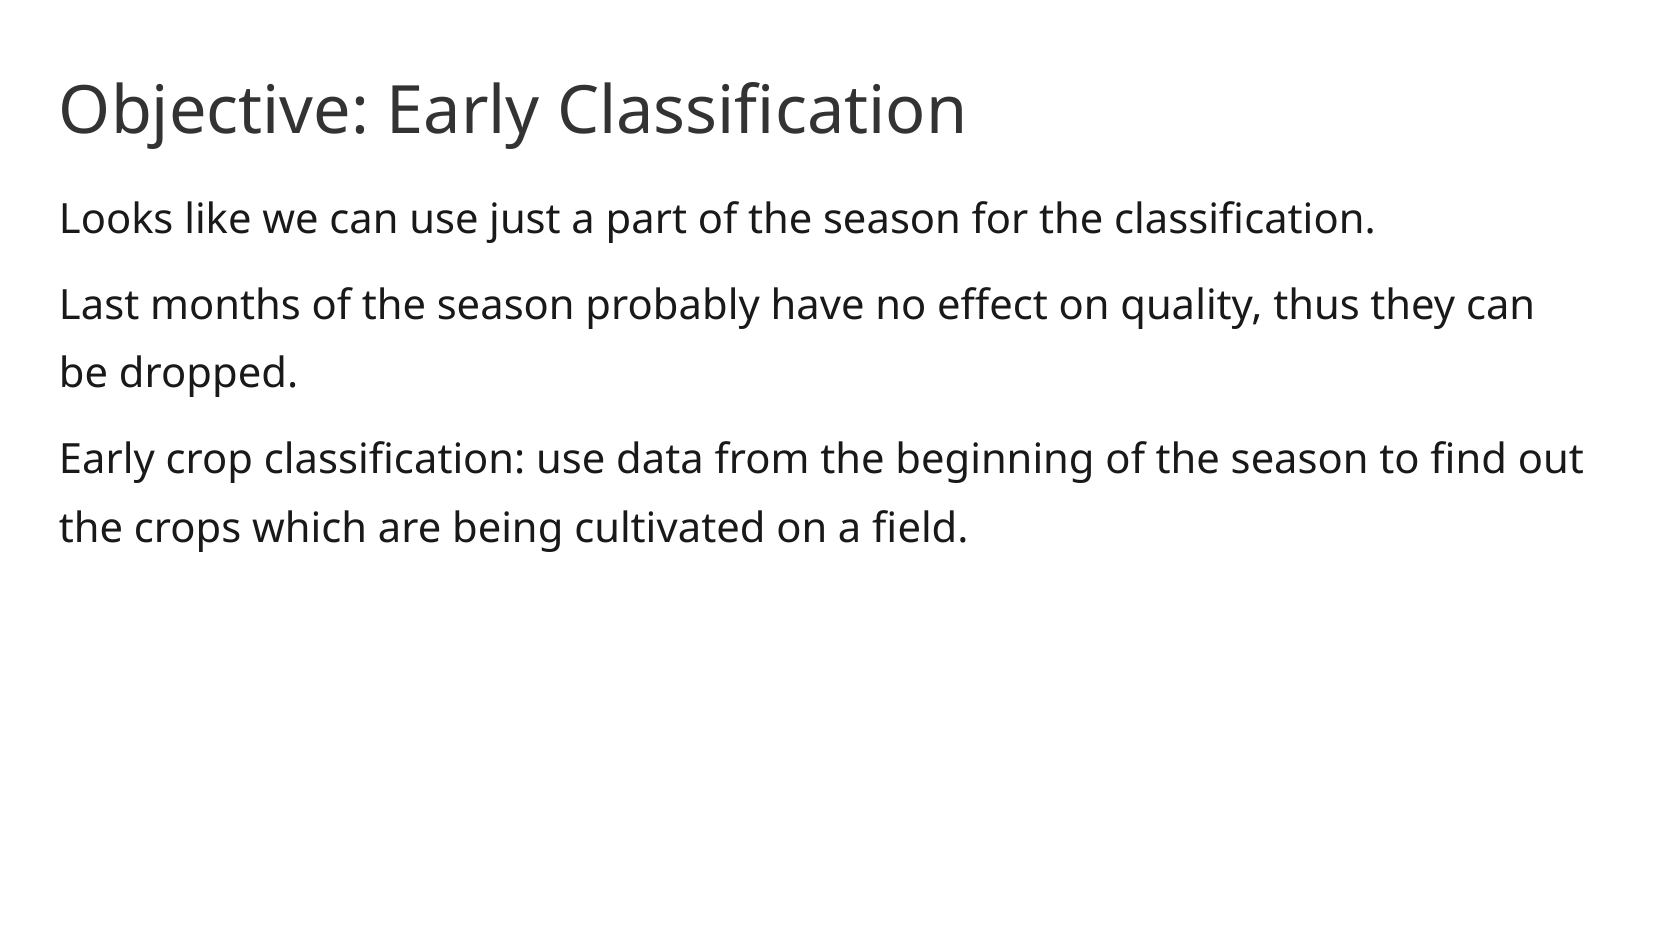

# Objective: Early Classification
Looks like we can use just a part of the season for the classification.
Last months of the season probably have no effect on quality, thus they can be dropped.
Early crop classification: use data from the beginning of the season to find out the crops which are being cultivated on a field.